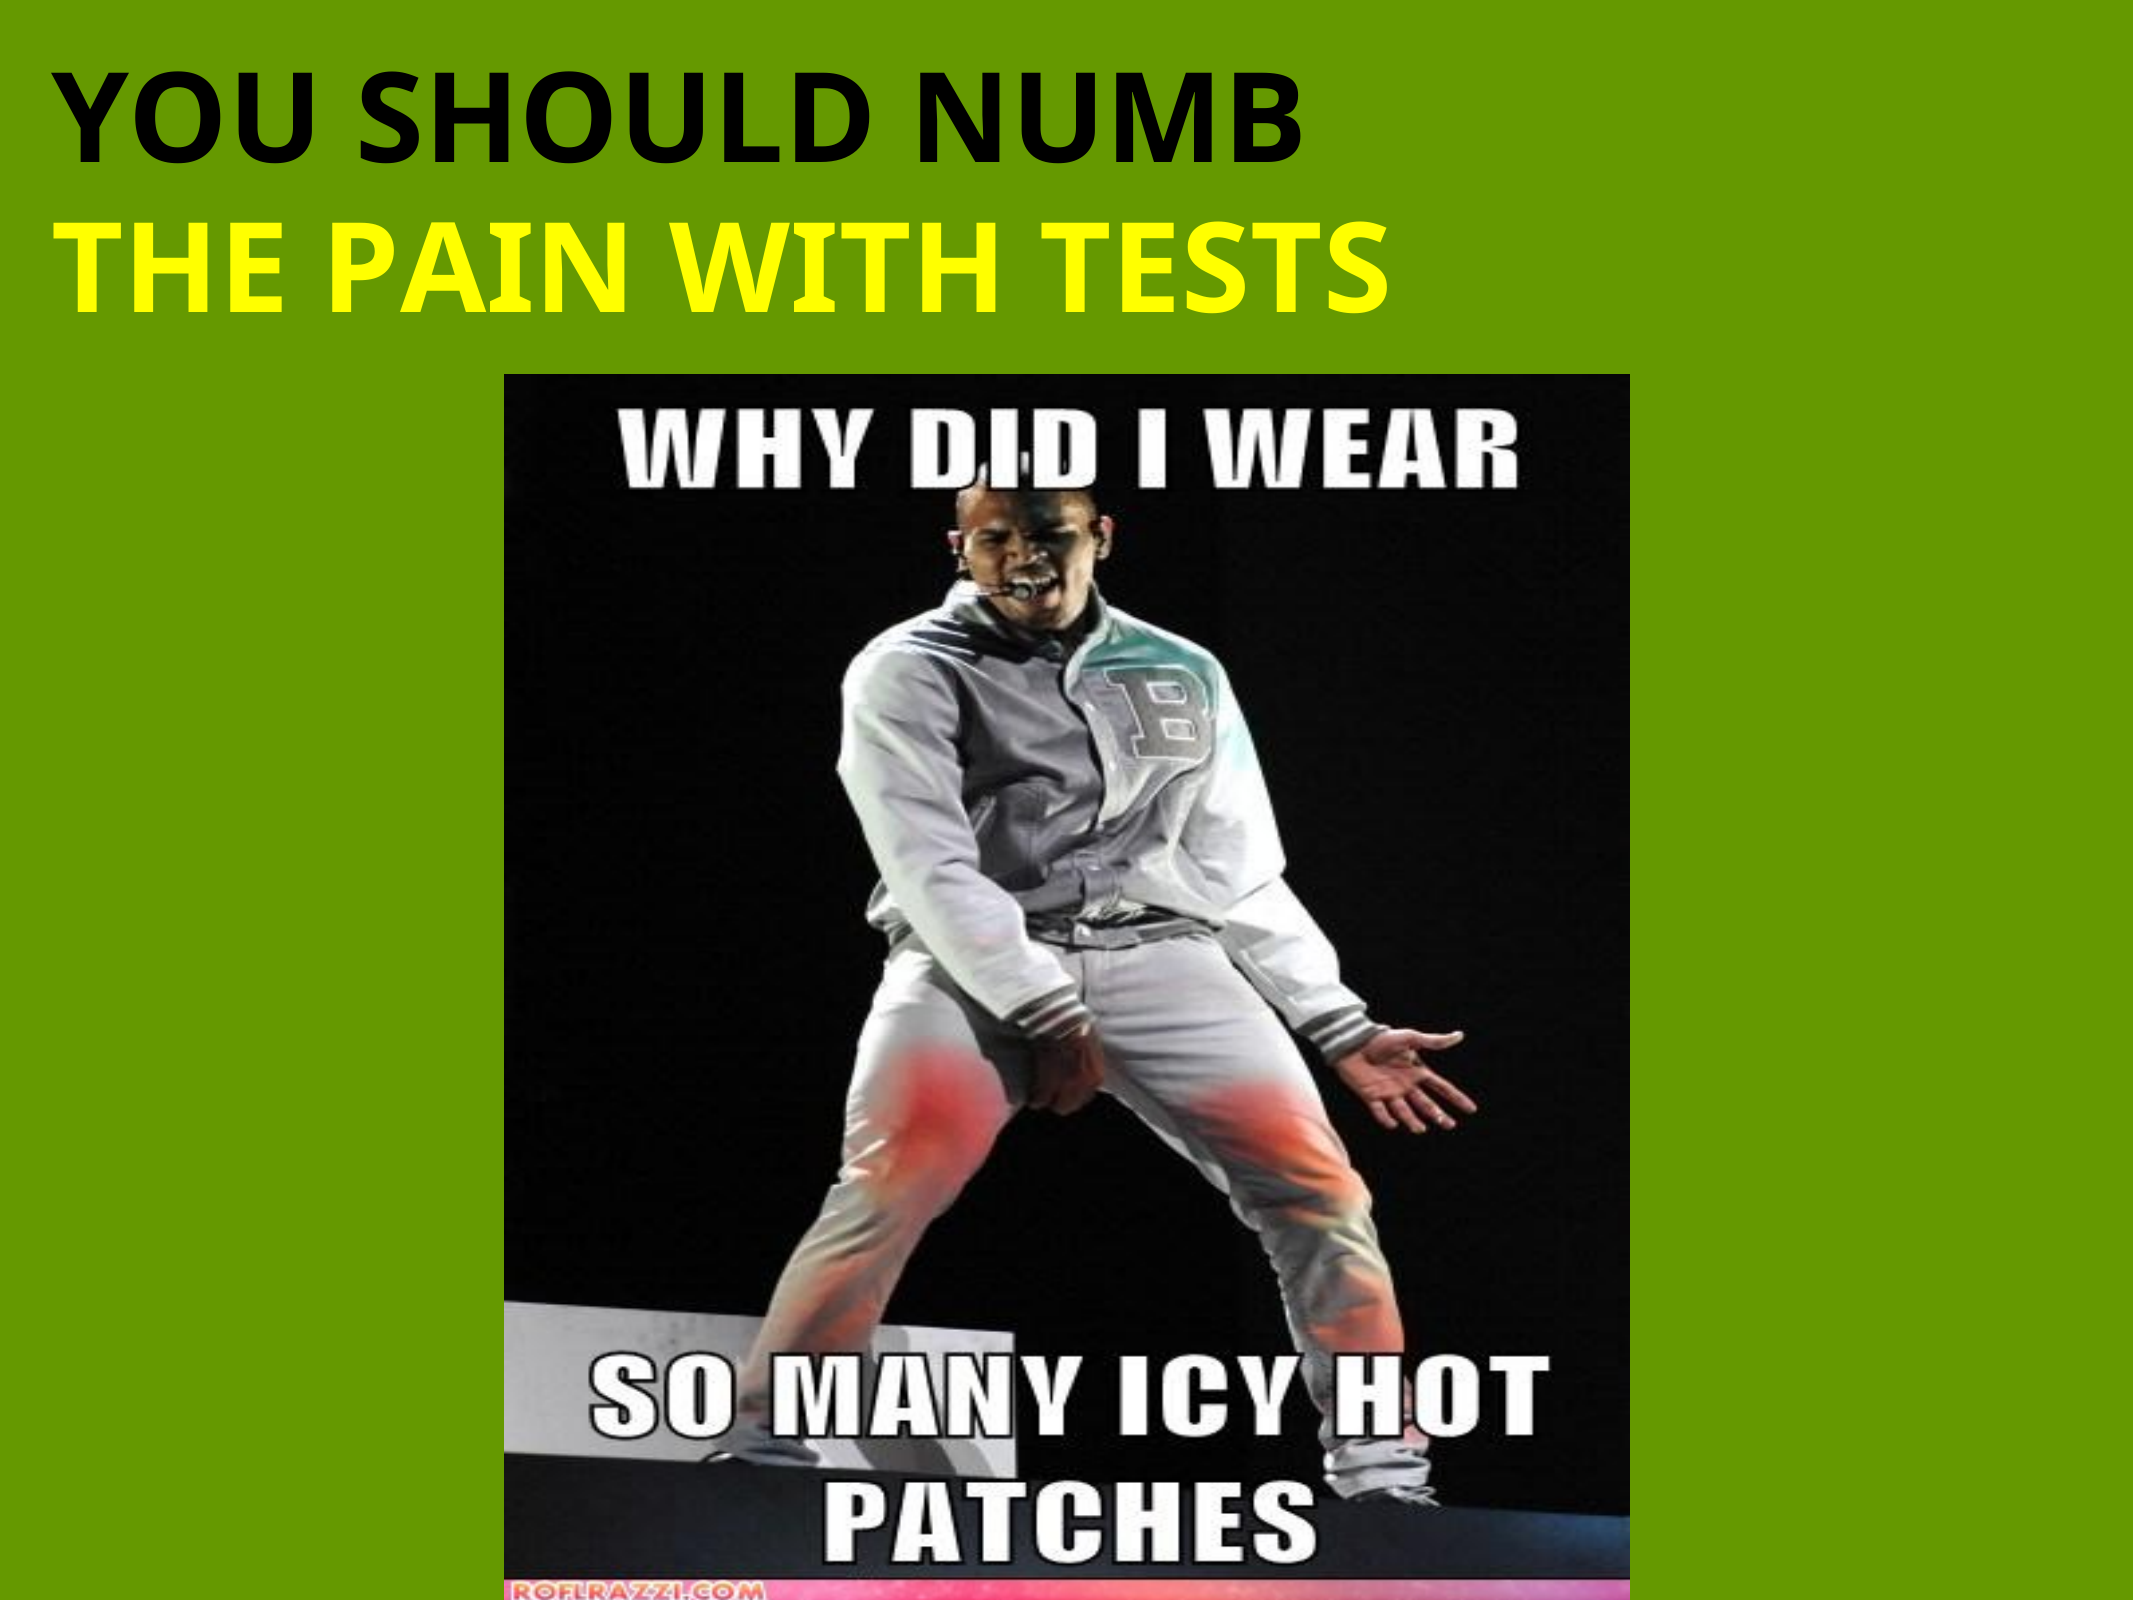

YOU SHOULD NUMB
THE PAIN WITH TESTS